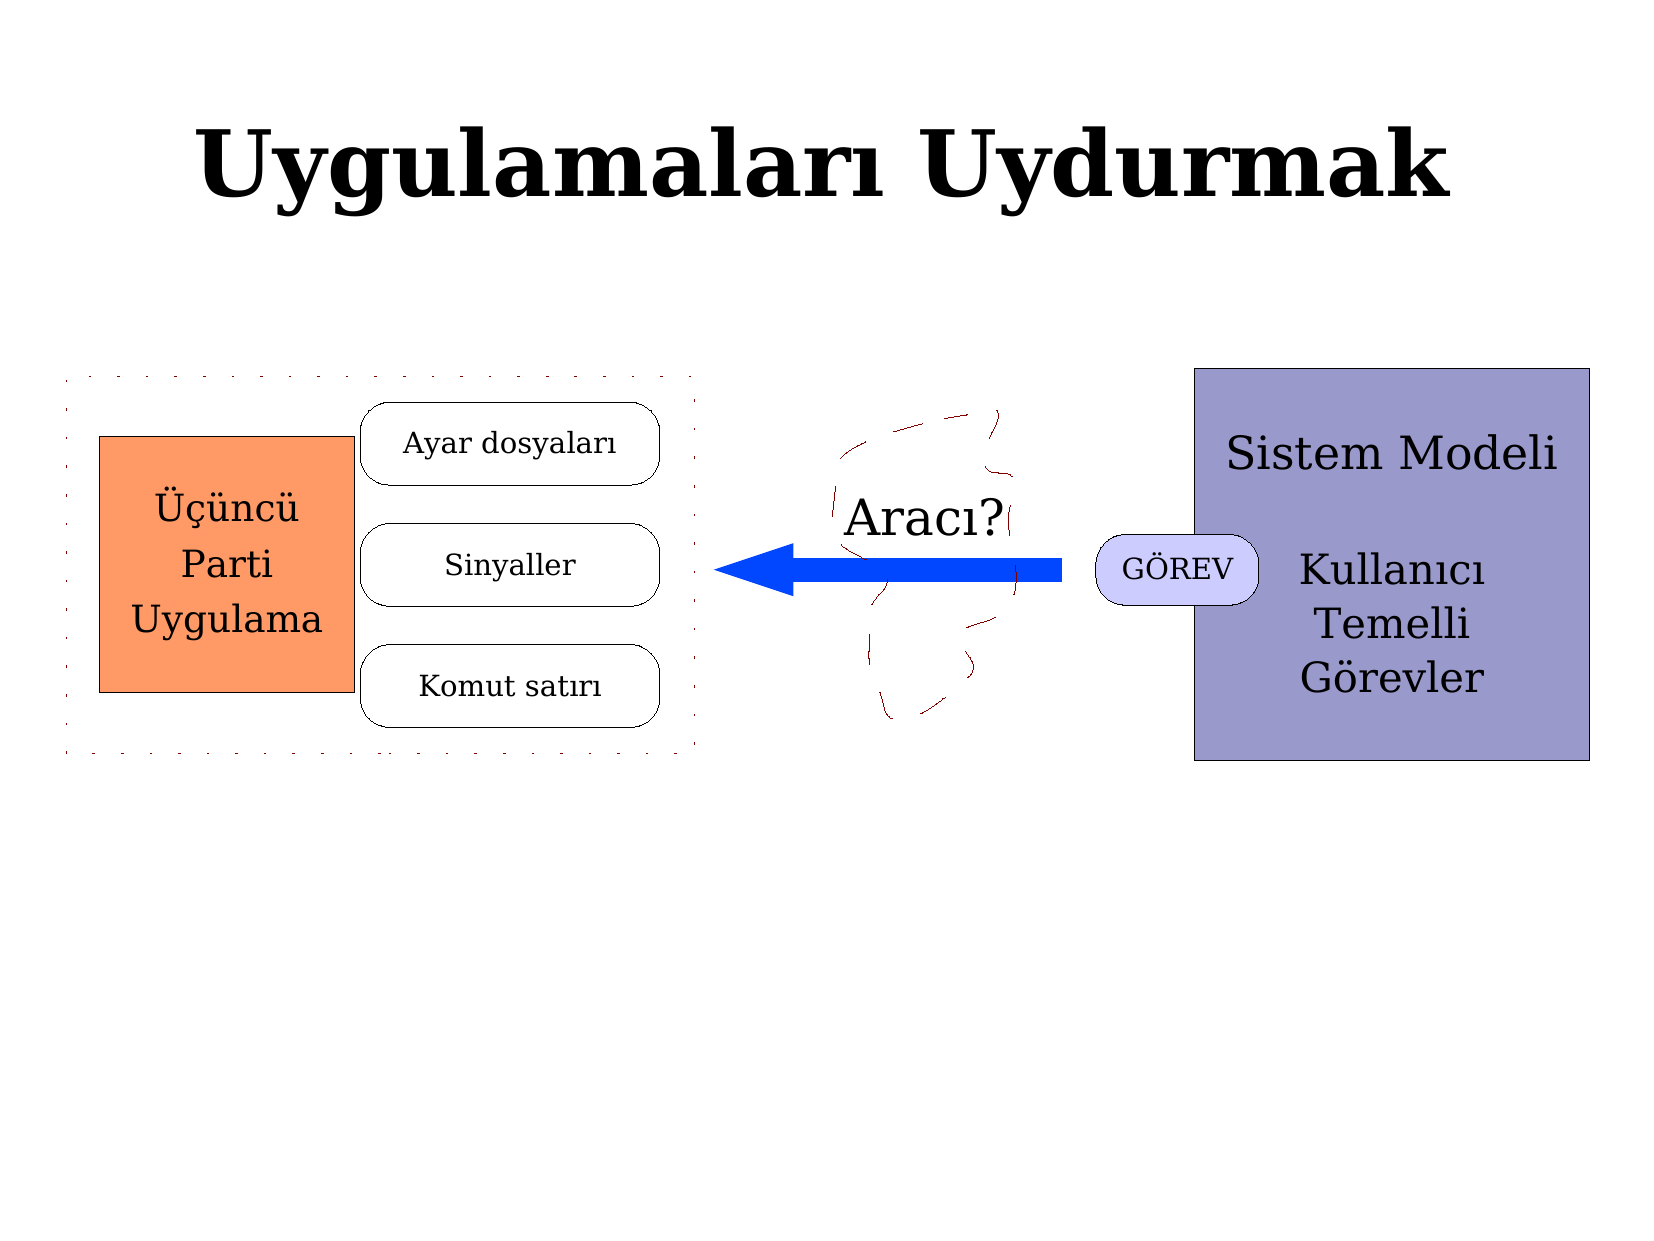

Uygulamaları Uydurmak
Sistem Modeli
Kullanıcı
Temelli
Görevler
GÖREV
Ayar dosyaları
Sinyaller
Komut satırı
Üçüncü
Parti
Uygulama
Aracı?